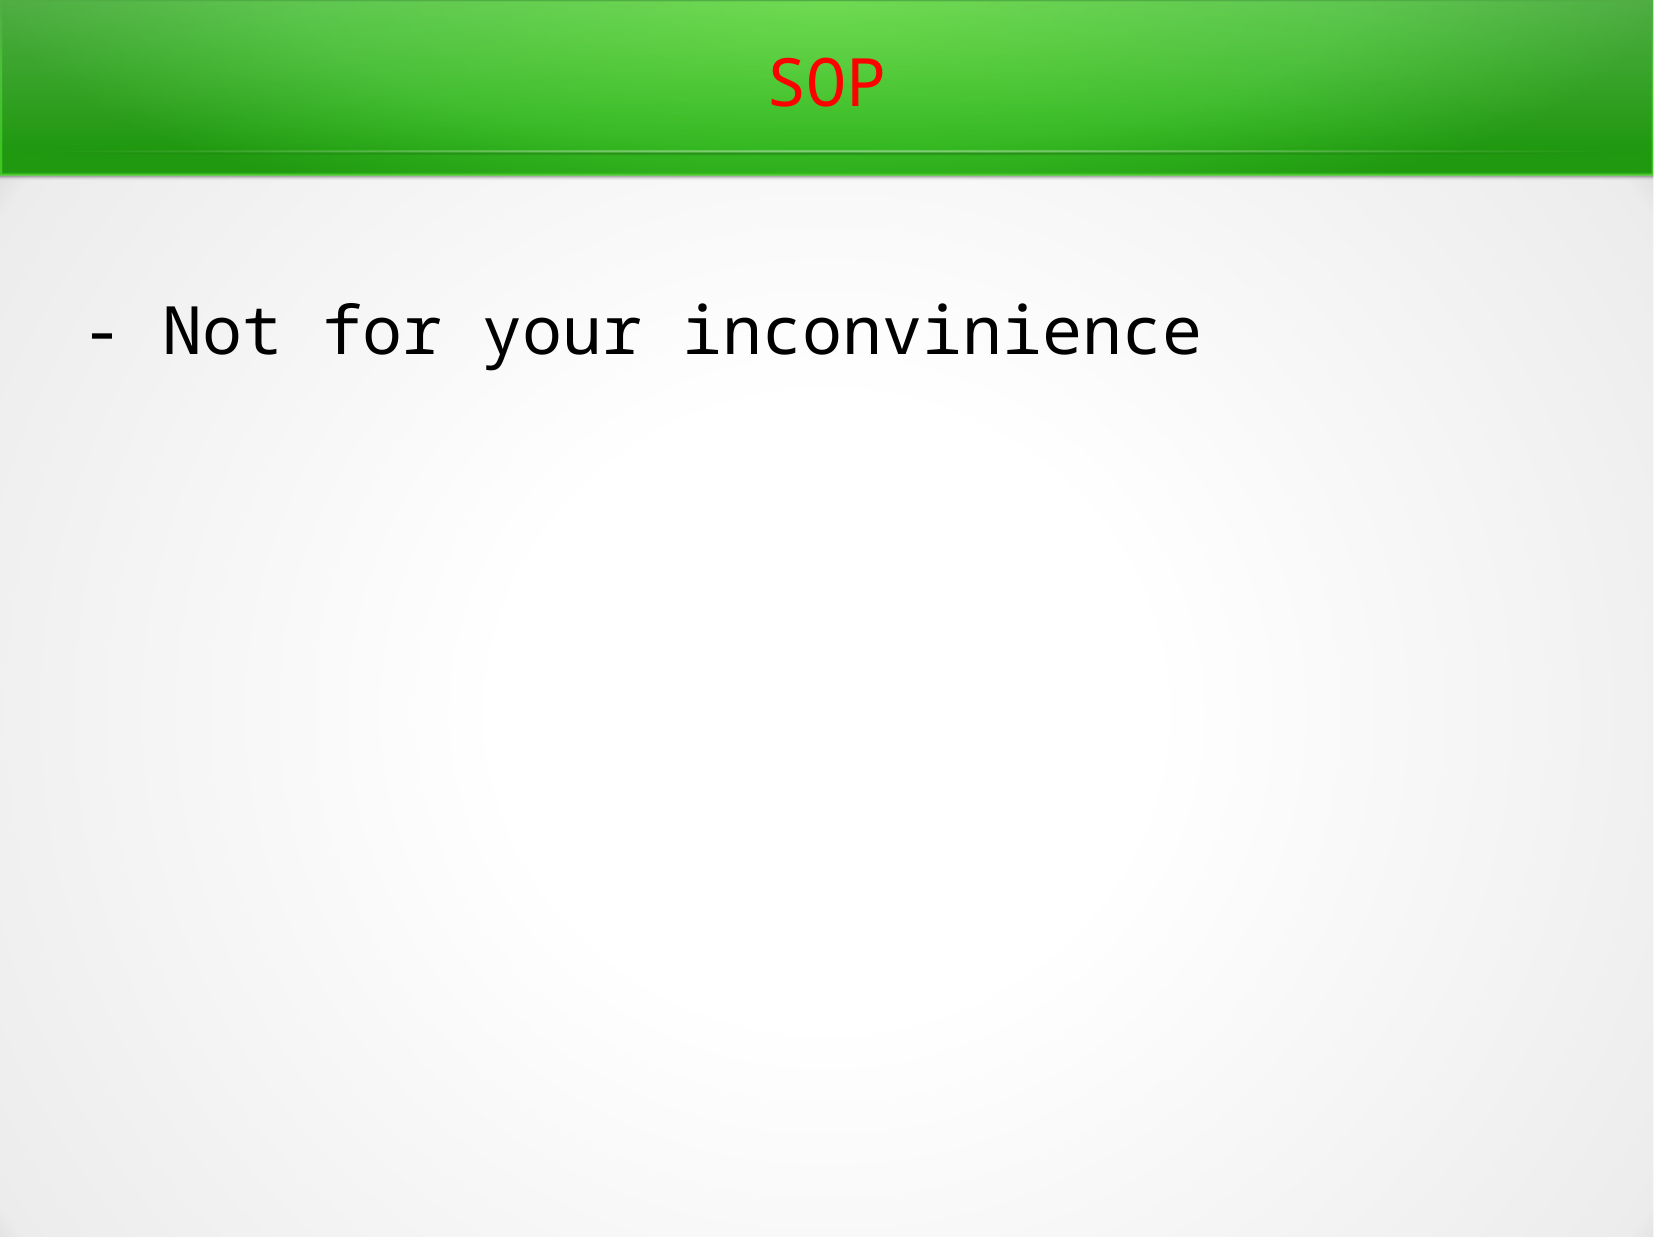

# SOP
- Not for your inconvinience